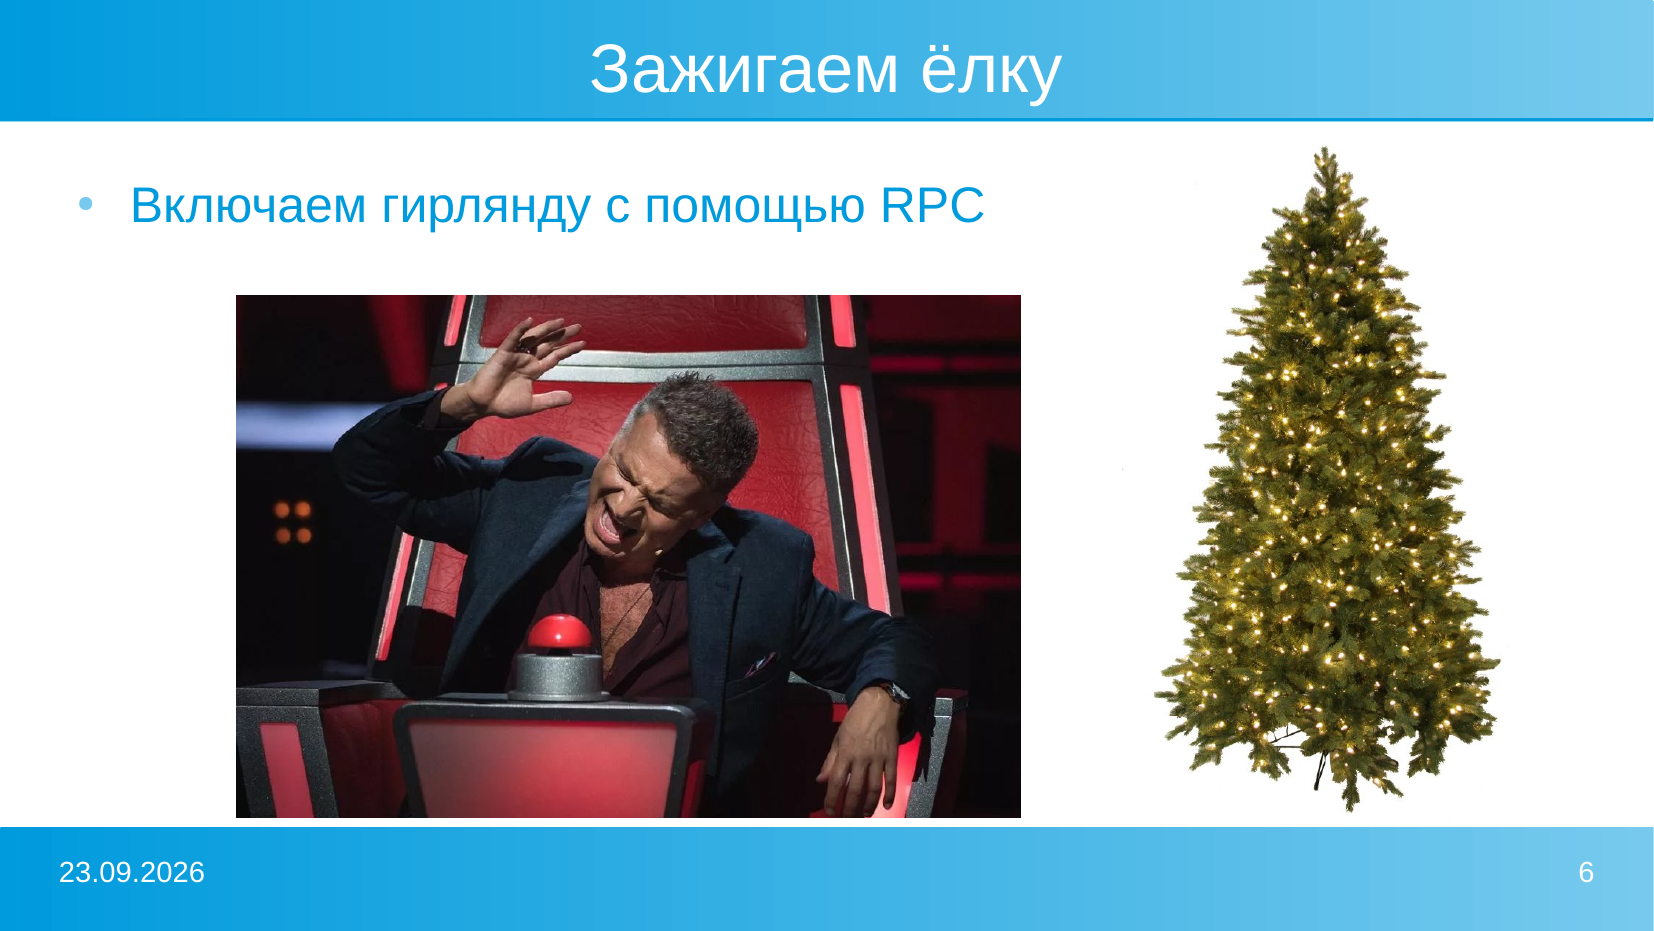

# Зажигаем ёлку
Включаем гирлянду с помощью RPC
6